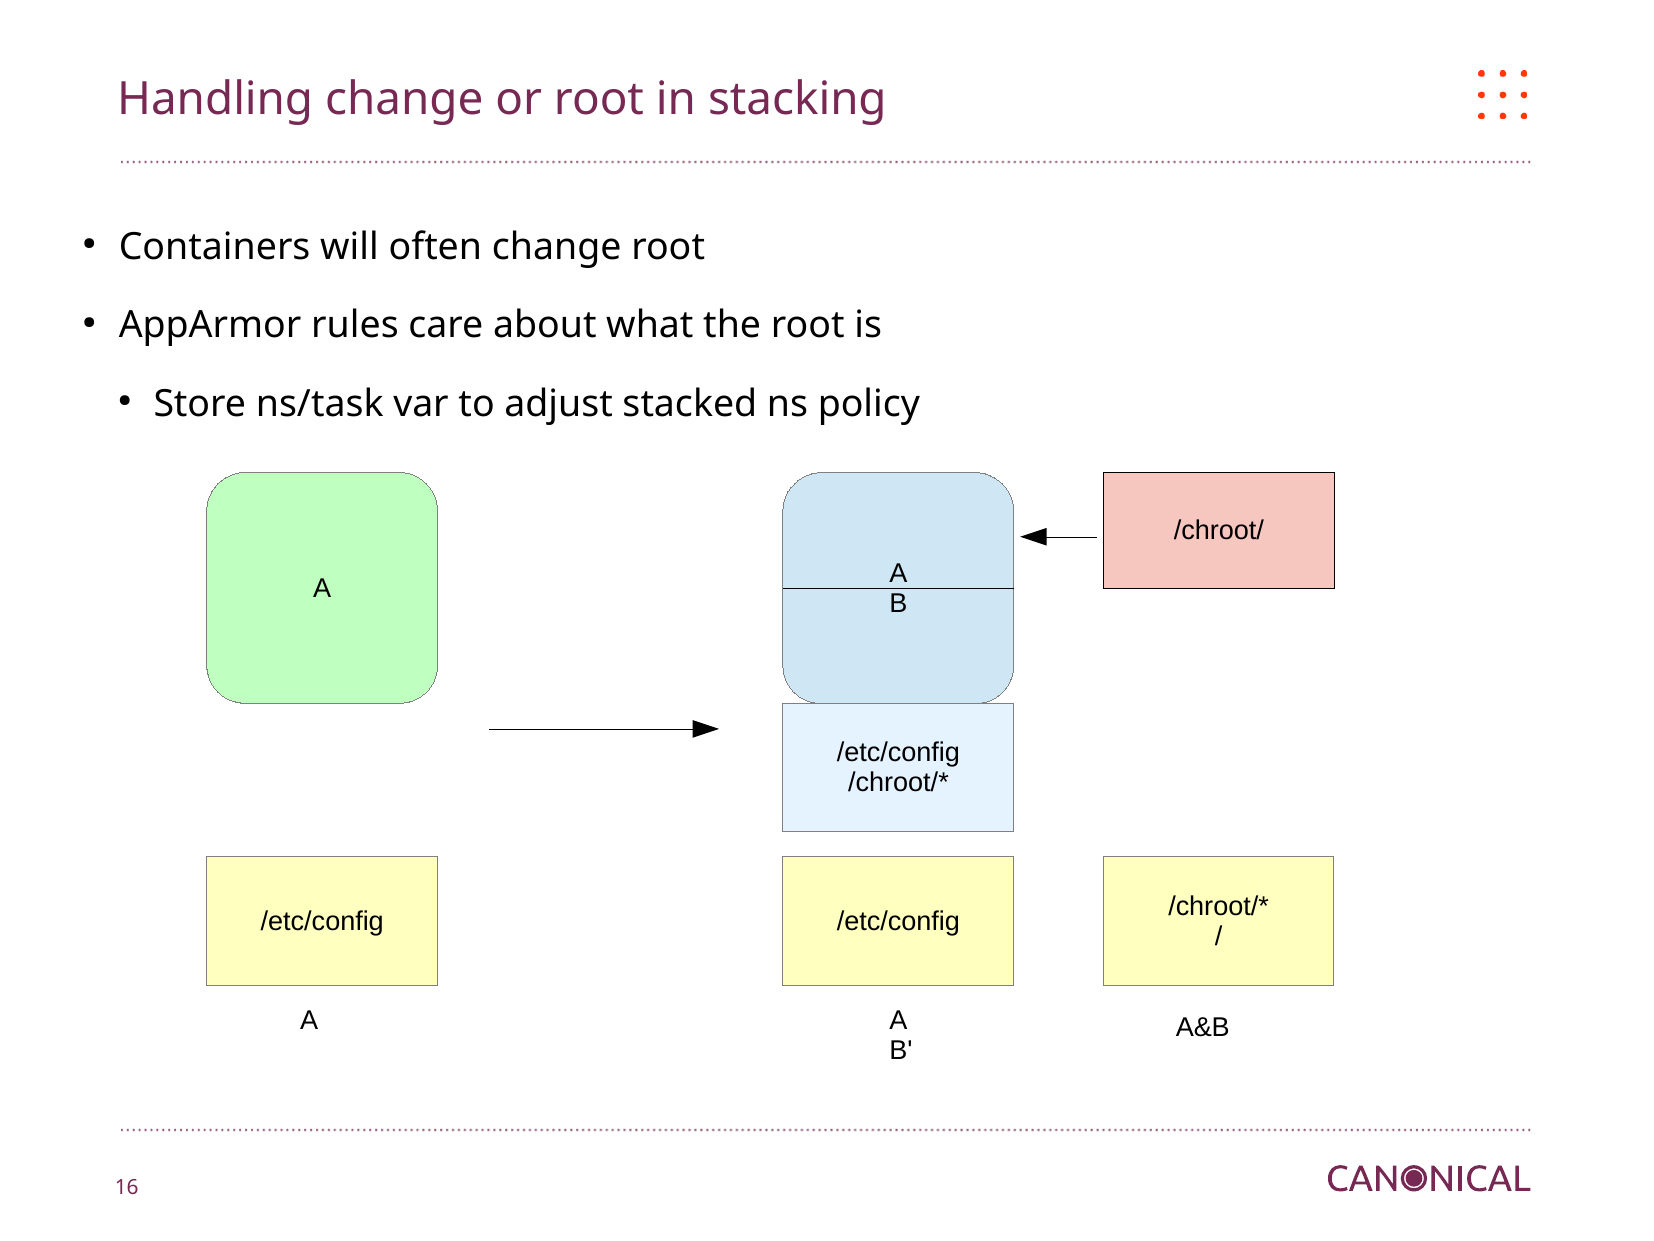

# Handling change or root in stacking
Containers will often change root
AppArmor rules care about what the root is
Store ns/task var to adjust stacked ns policy
A
/chroot/
A
B
/etc/config
/chroot/*
/etc/config
/etc/config
/chroot/*
/
A
A
B'
A&B